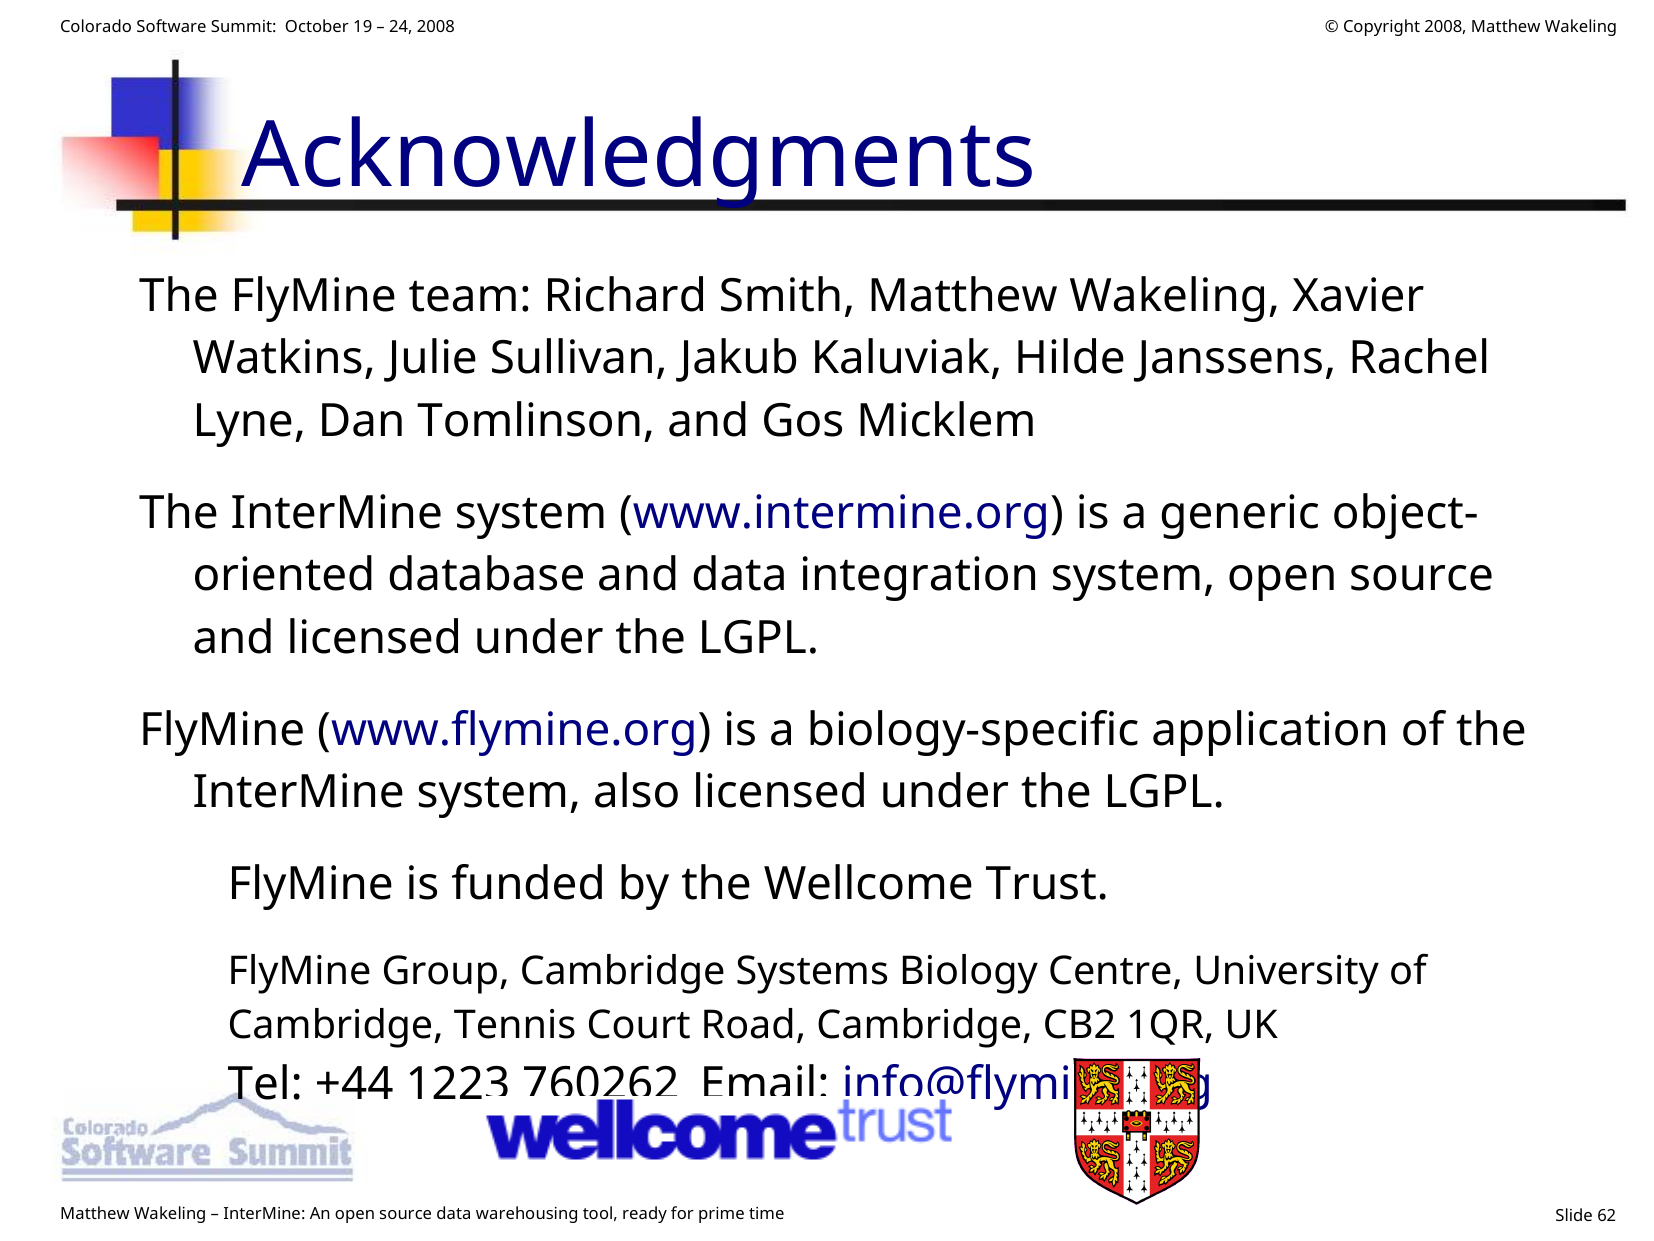

# Acknowledgments
The FlyMine team: Richard Smith, Matthew Wakeling, Xavier Watkins, Julie Sullivan, Jakub Kaluviak, Hilde Janssens, Rachel Lyne, Dan Tomlinson, and Gos Micklem
The InterMine system (www.intermine.org) is a generic object-oriented database and data integration system, open source and licensed under the LGPL.
FlyMine (www.flymine.org) is a biology-specific application of the InterMine system, also licensed under the LGPL.
FlyMine is funded by the Wellcome Trust.
FlyMine Group, Cambridge Systems Biology Centre, University of Cambridge, Tennis Court Road, Cambridge, CB2 1QR, UK
Tel: +44 1223 760262	Email: info@flymine.org